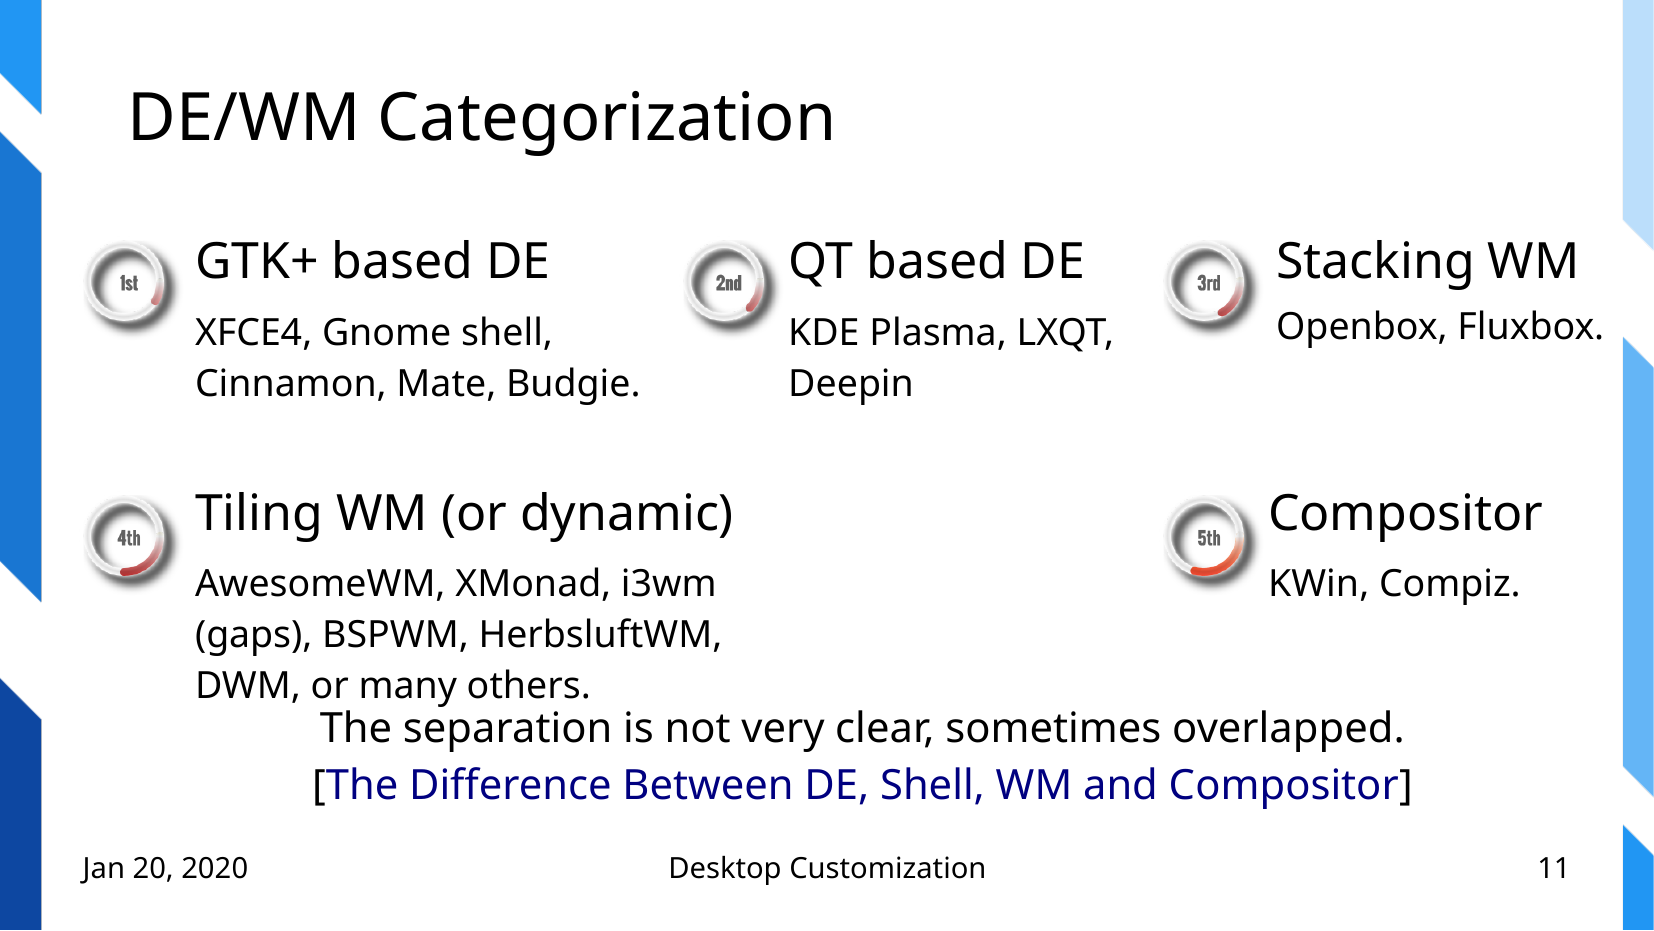

# DE/WM Categorization
GTK+ based DE
XFCE4, Gnome shell, Cinnamon, Mate, Budgie.
QT based DE
KDE Plasma, LXQT, Deepin
Stacking WM
Openbox, Fluxbox.
Tiling WM (or dynamic)
AwesomeWM, XMonad, i3wm (gaps), BSPWM, HerbsluftWM, DWM, or many others.
Compositor
KWin, Compiz.
The separation is not very clear, sometimes overlapped.
[The Difference Between DE, Shell, WM and Compositor]
Jan 20, 2020
Desktop Customization
11